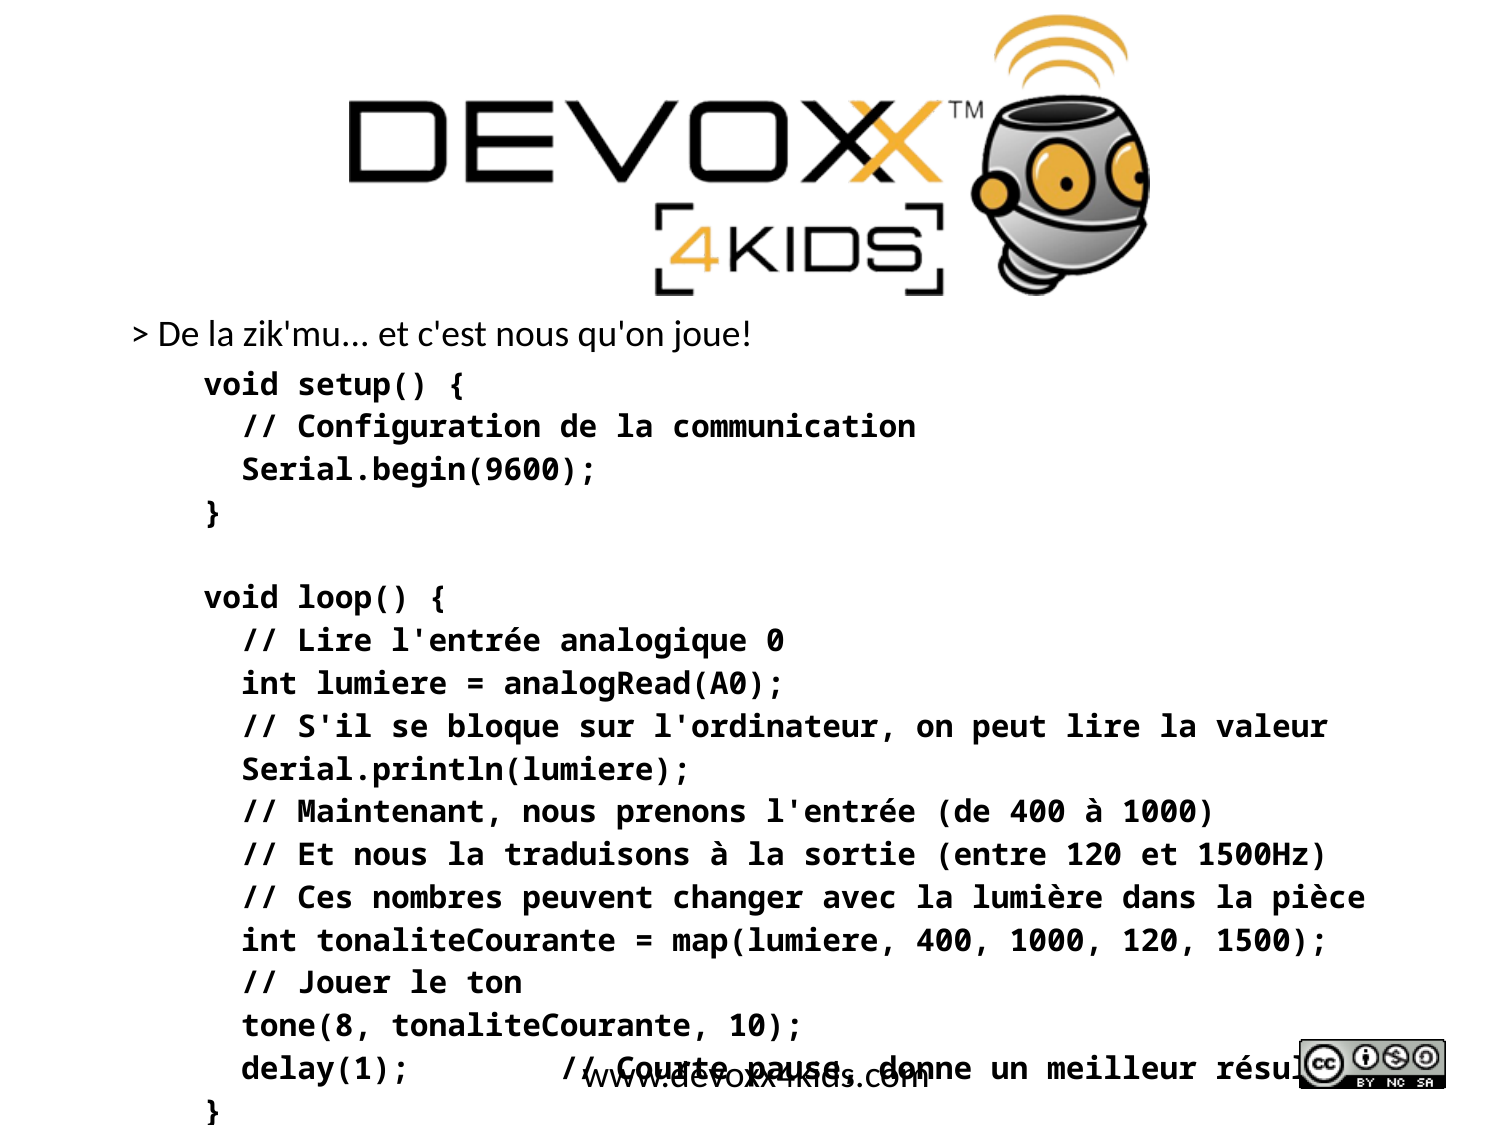

# > De la zik'mu... et c'est nous qu'on joue!
void setup() {
 // Configuration de la communication
 Serial.begin(9600);
}
void loop() {
 // Lire l'entrée analogique 0
 int lumiere = analogRead(A0);
 // S'il se bloque sur l'ordinateur, on peut lire la valeur
 Serial.println(lumiere);
 // Maintenant, nous prenons l'entrée (de 400 à 1000)
 // Et nous la traduisons à la sortie (entre 120 et 1500Hz)
 // Ces nombres peuvent changer avec la lumière dans la pièce
 int tonaliteCourante = map(lumiere, 400, 1000, 120, 1500);
 // Jouer le ton
 tone(8, tonaliteCourante, 10);
 delay(1); // Courte pause, donne un meilleur résultat
}